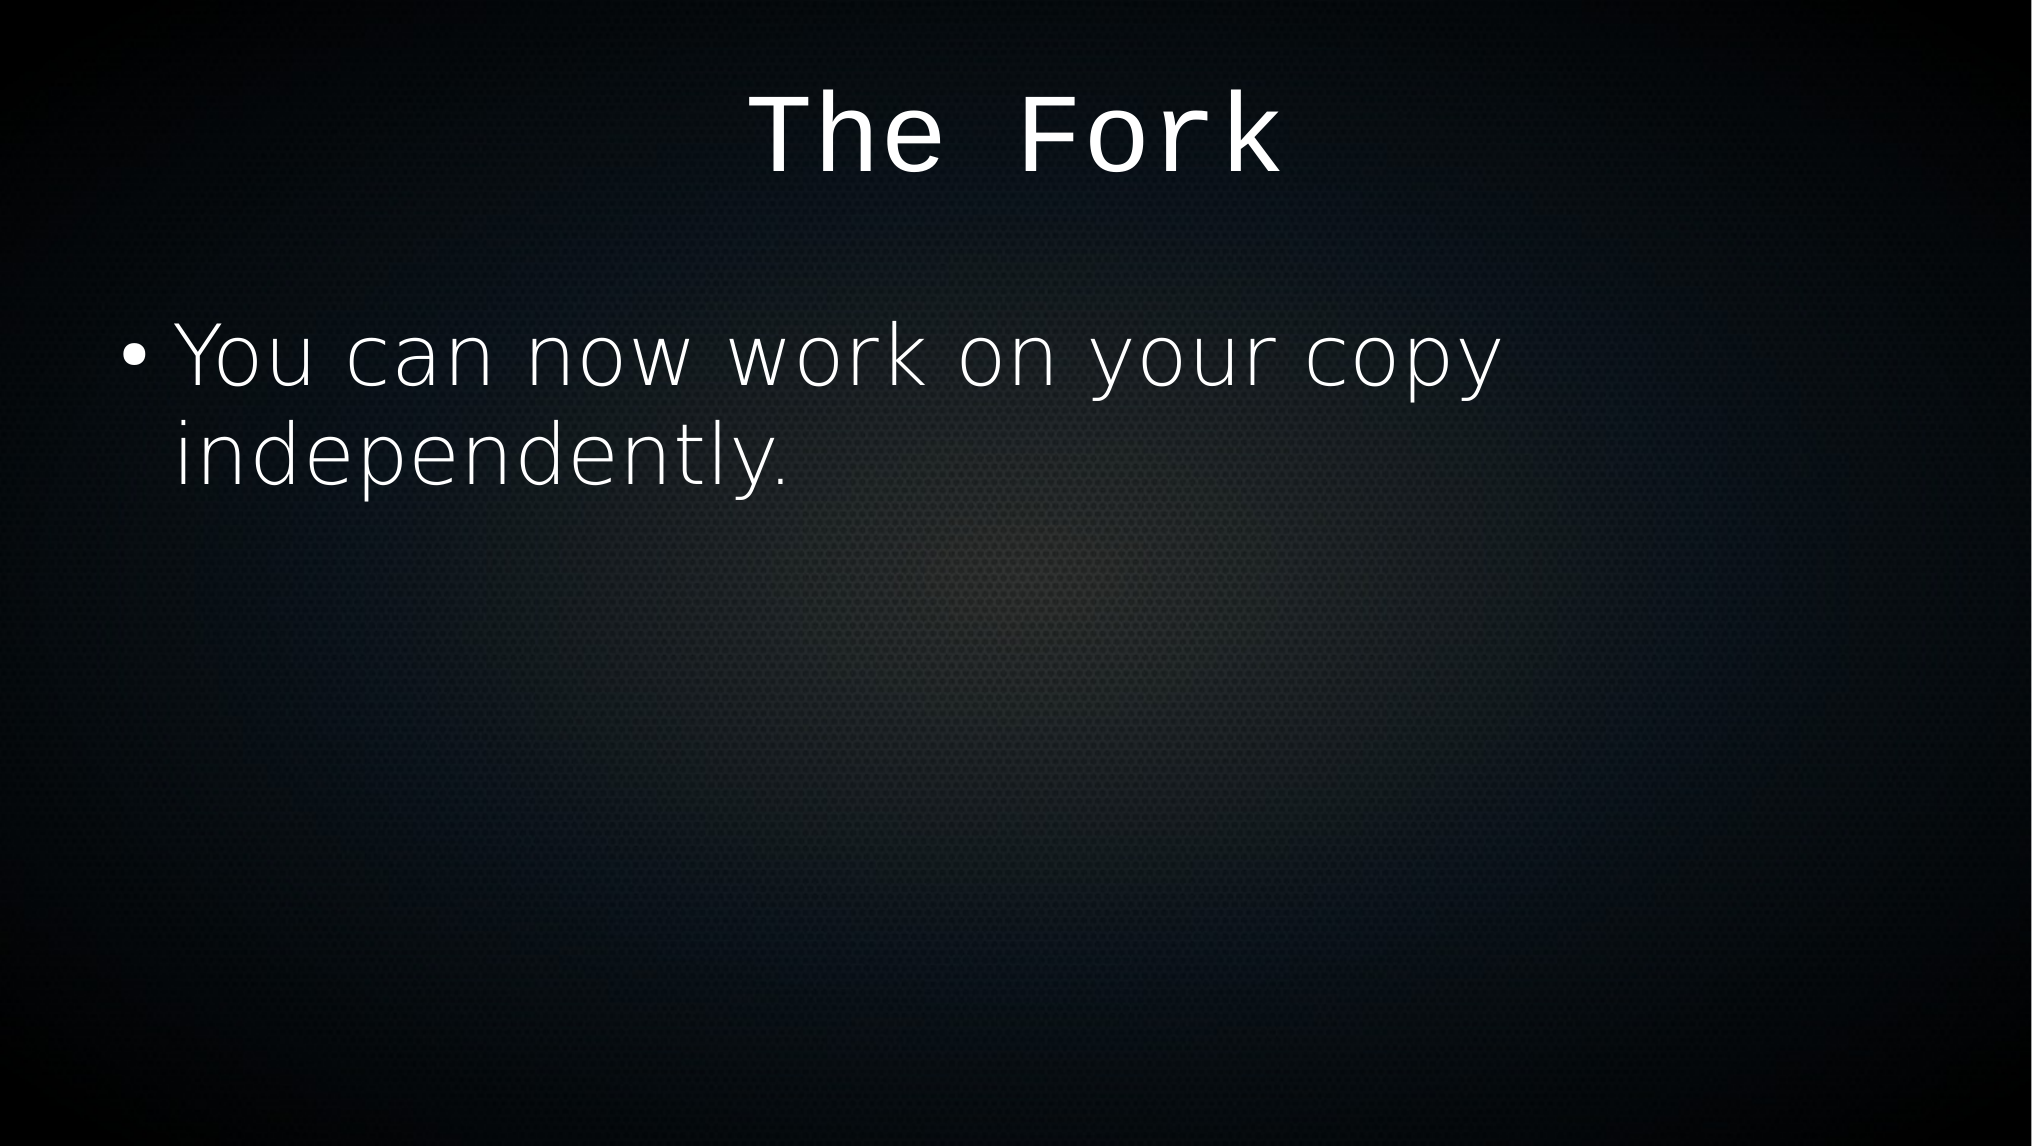

# The Fork
You can now work on your copy independently.